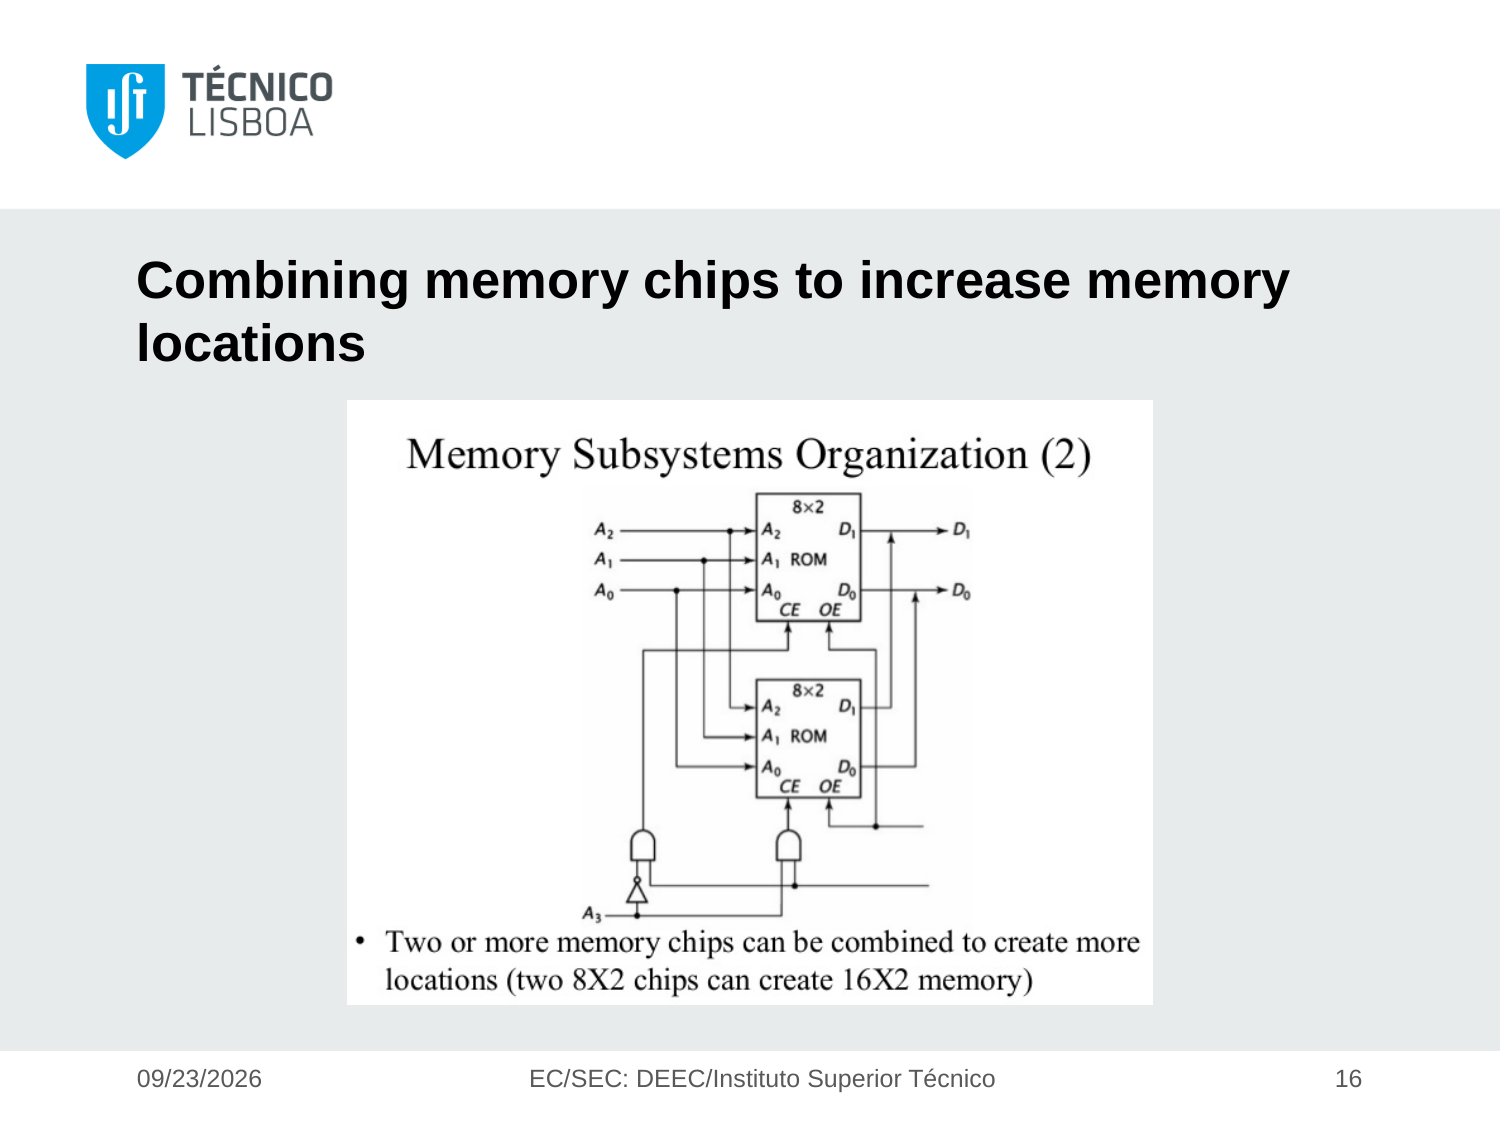

# Combining memory chips to increase memory locations
EC/SEC: DEEC/Instituto Superior Técnico